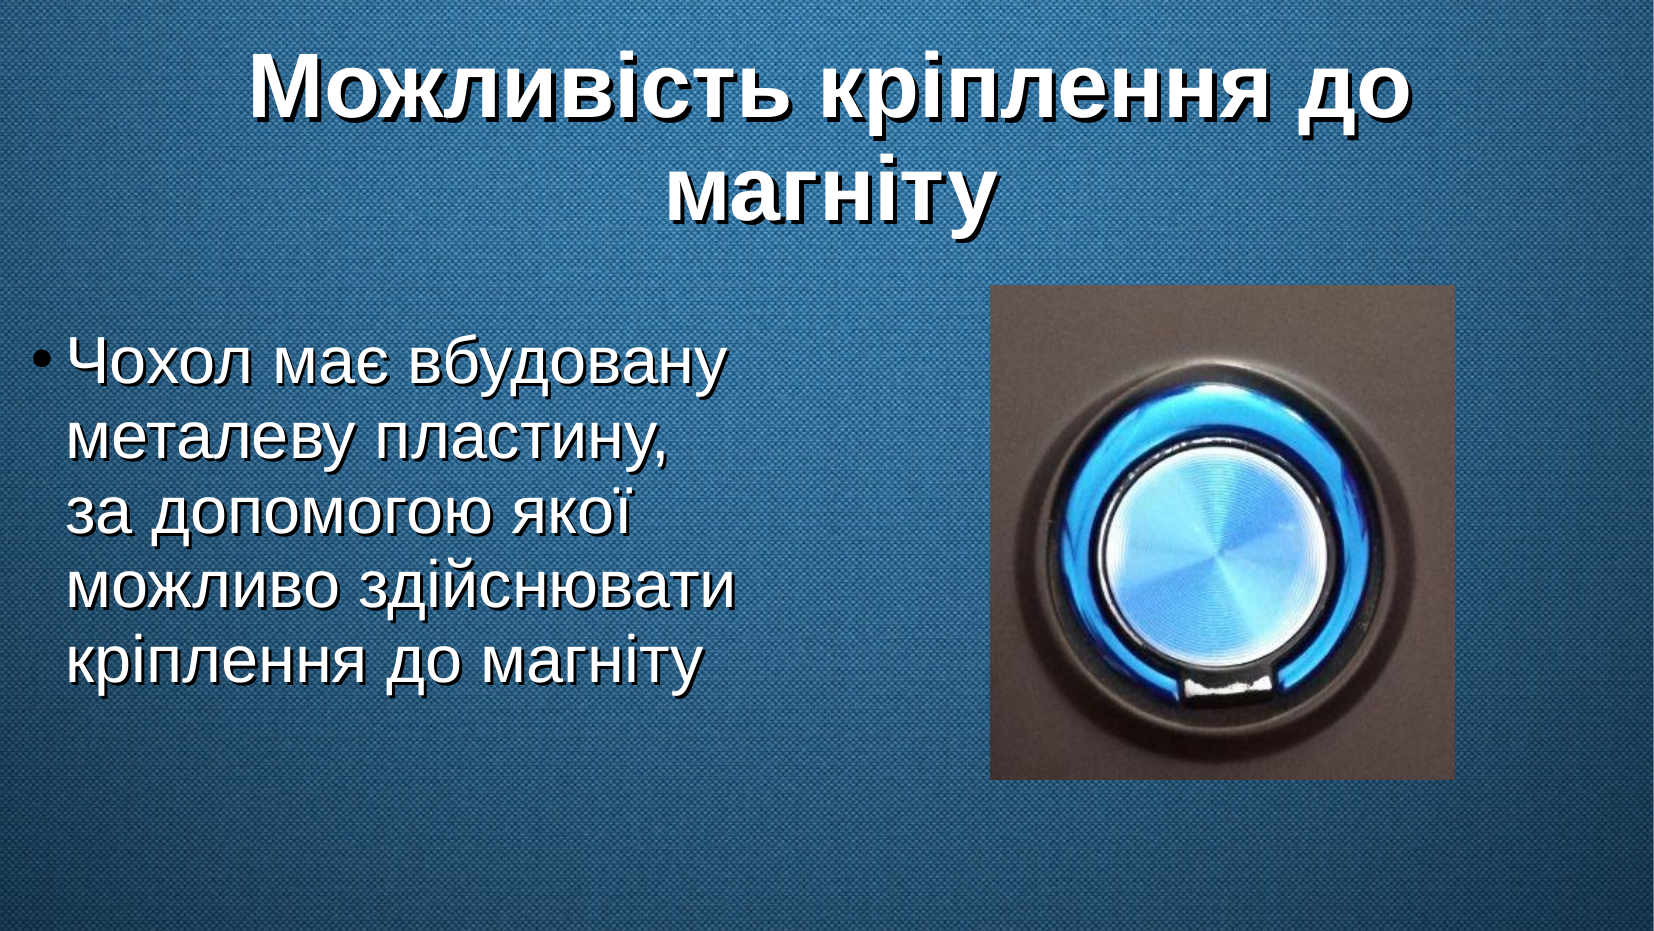

# Можливість кріплення до магніту
Чохол має вбудовану металеву пластину, за допомогою якої можливо здійснювати кріплення до магніту